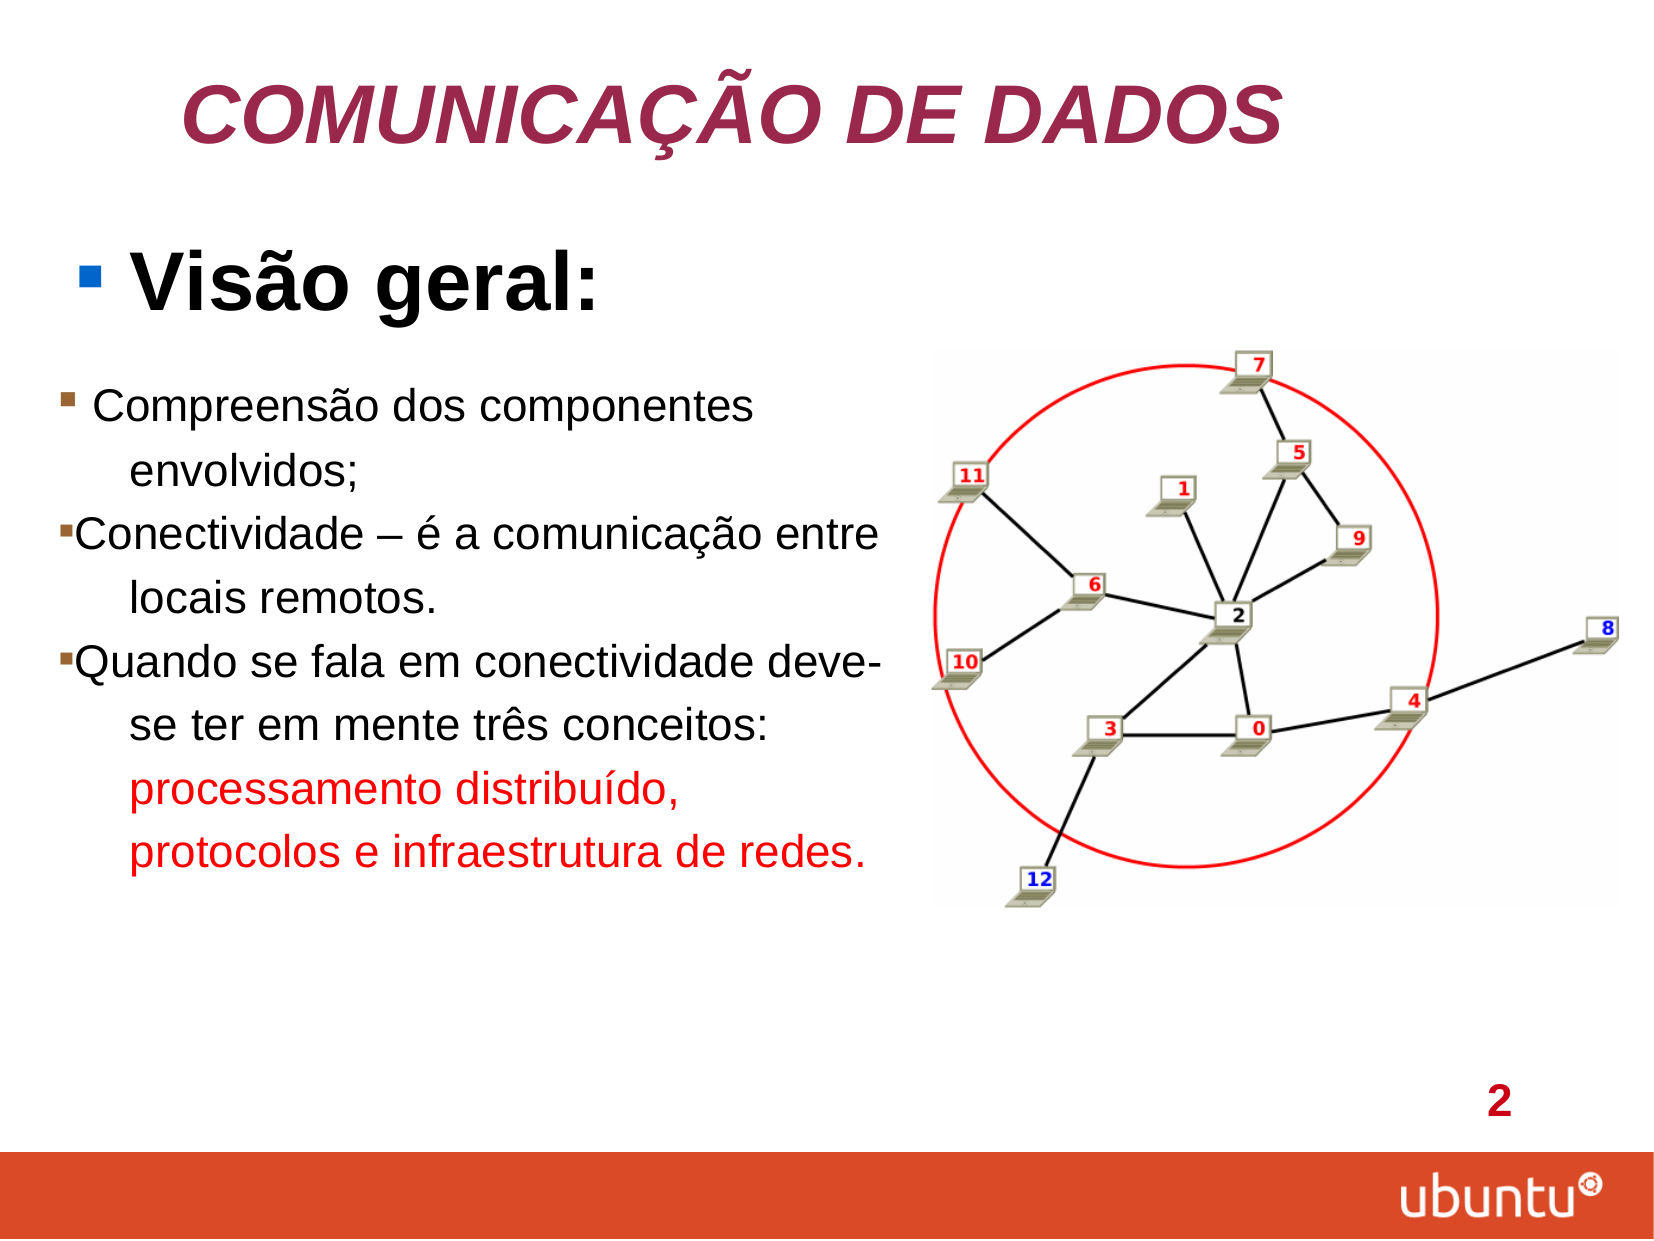

# COMUNICAÇÃO DE DADOS
Visão geral:
 Compreensão dos componentes envolvidos;
Conectividade – é a comunicação entre locais remotos.
Quando se fala em conectividade deve-se ter em mente três conceitos: processamento distribuído, protocolos e infraestrutura de redes.